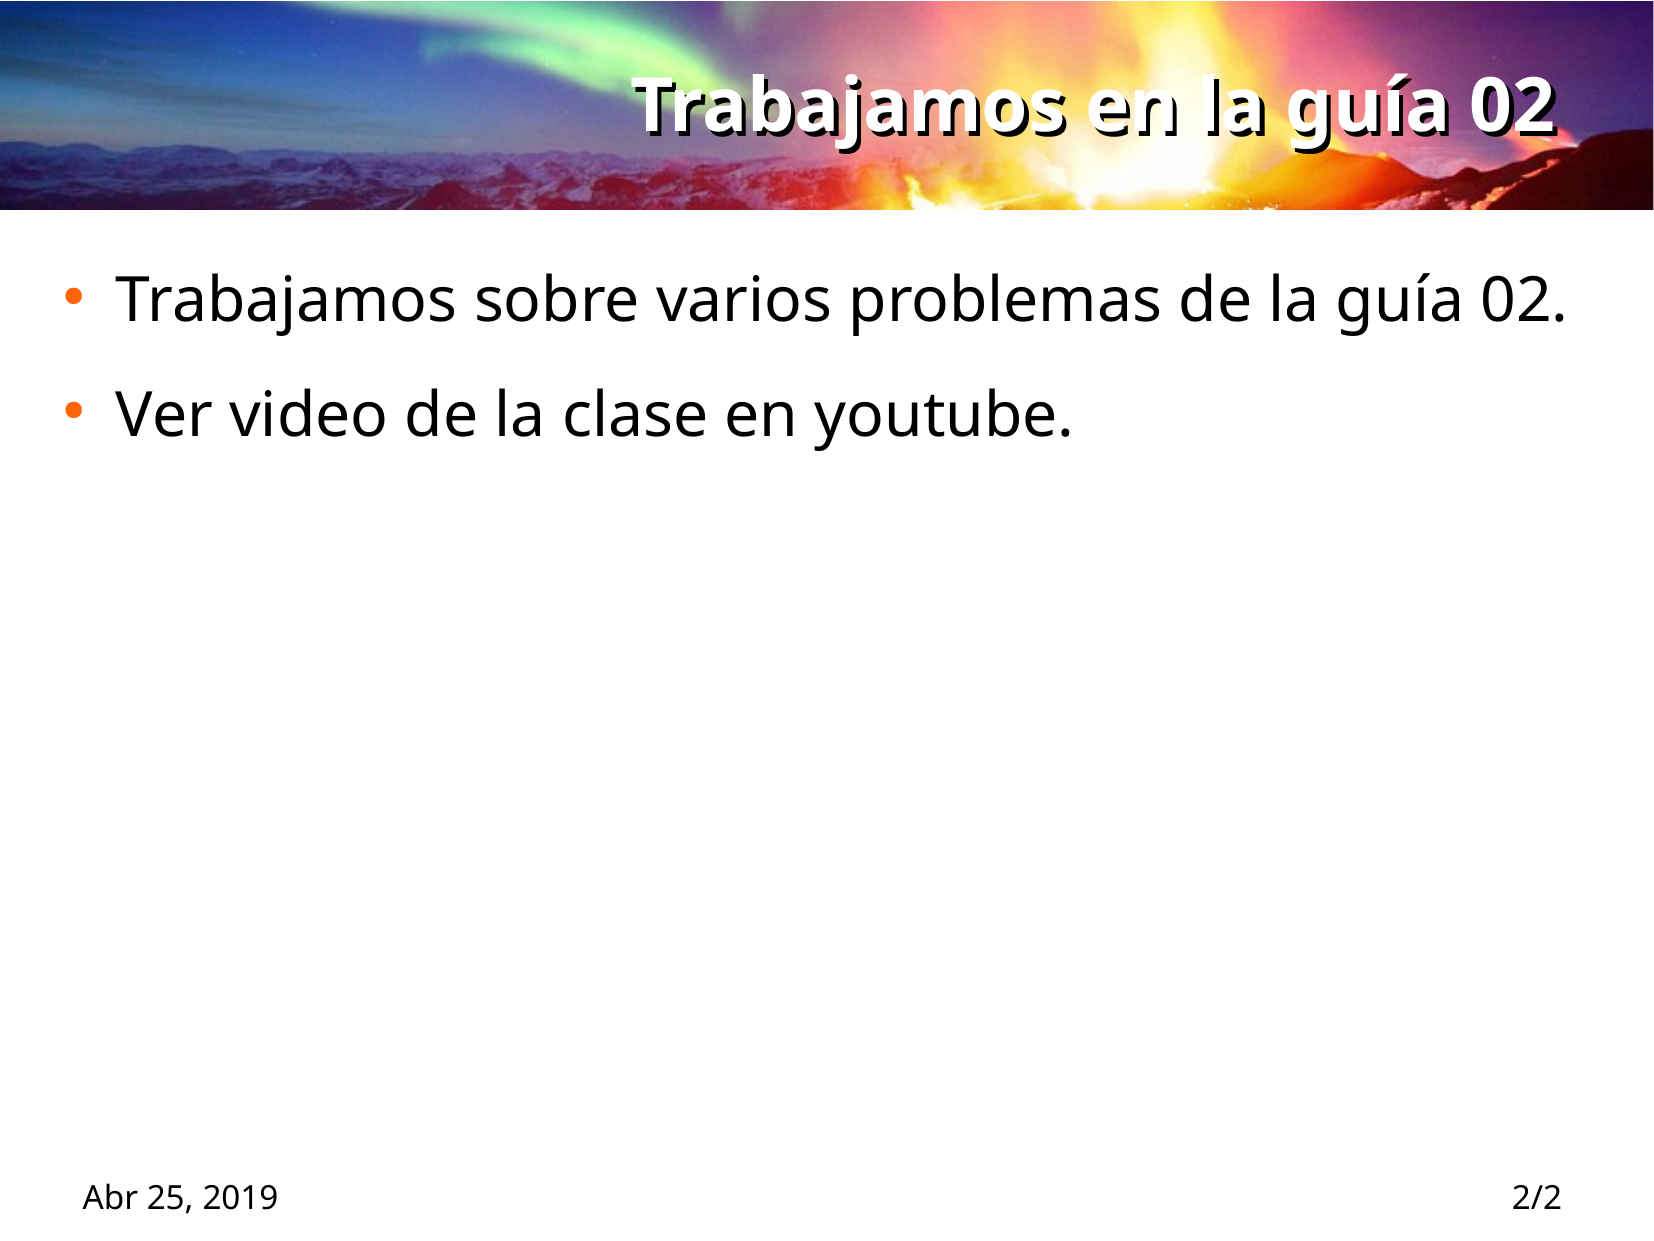

# Trabajamos en la guía 02
Trabajamos sobre varios problemas de la guía 02.
Ver video de la clase en youtube.
Abr 25, 2019
2